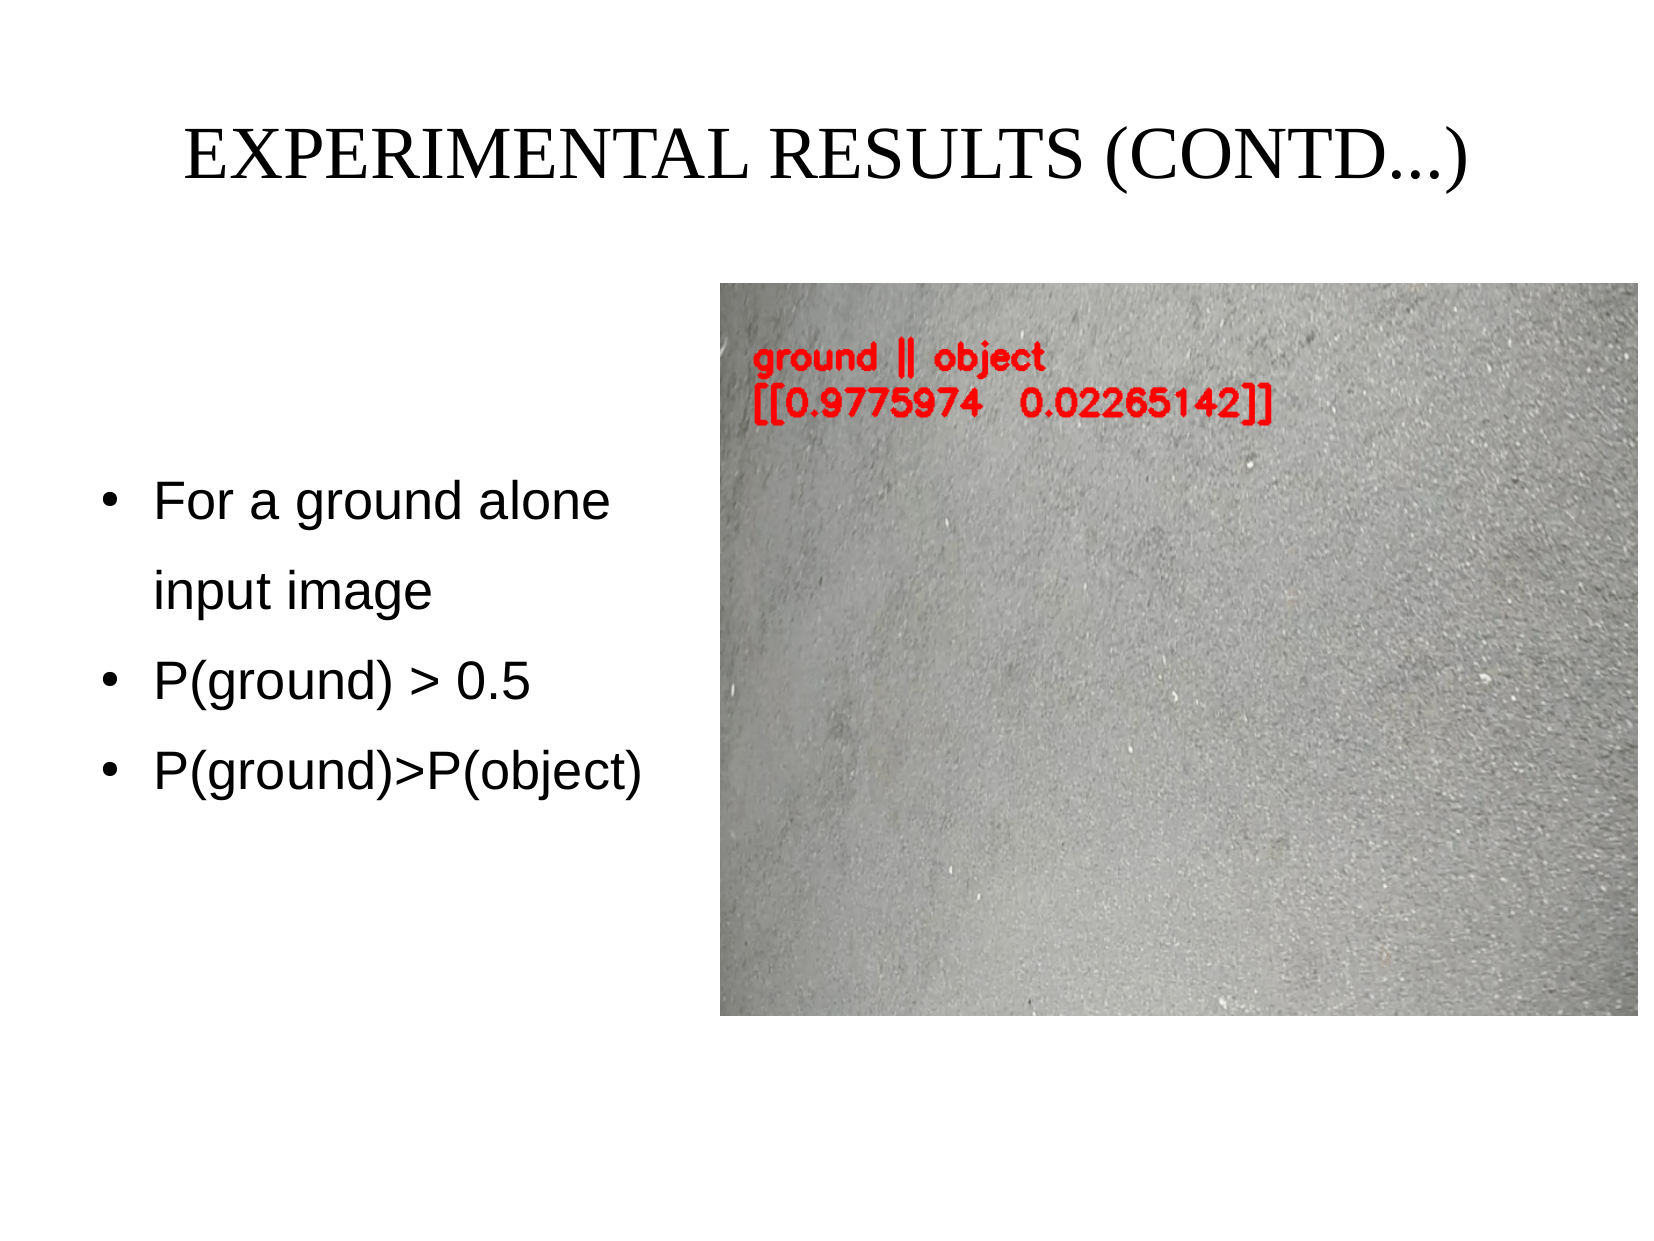

# EXPERIMENTAL RESULTS (CONTD...)
For a ground alone
input image
P(ground) > 0.5
P(ground)>P(object)